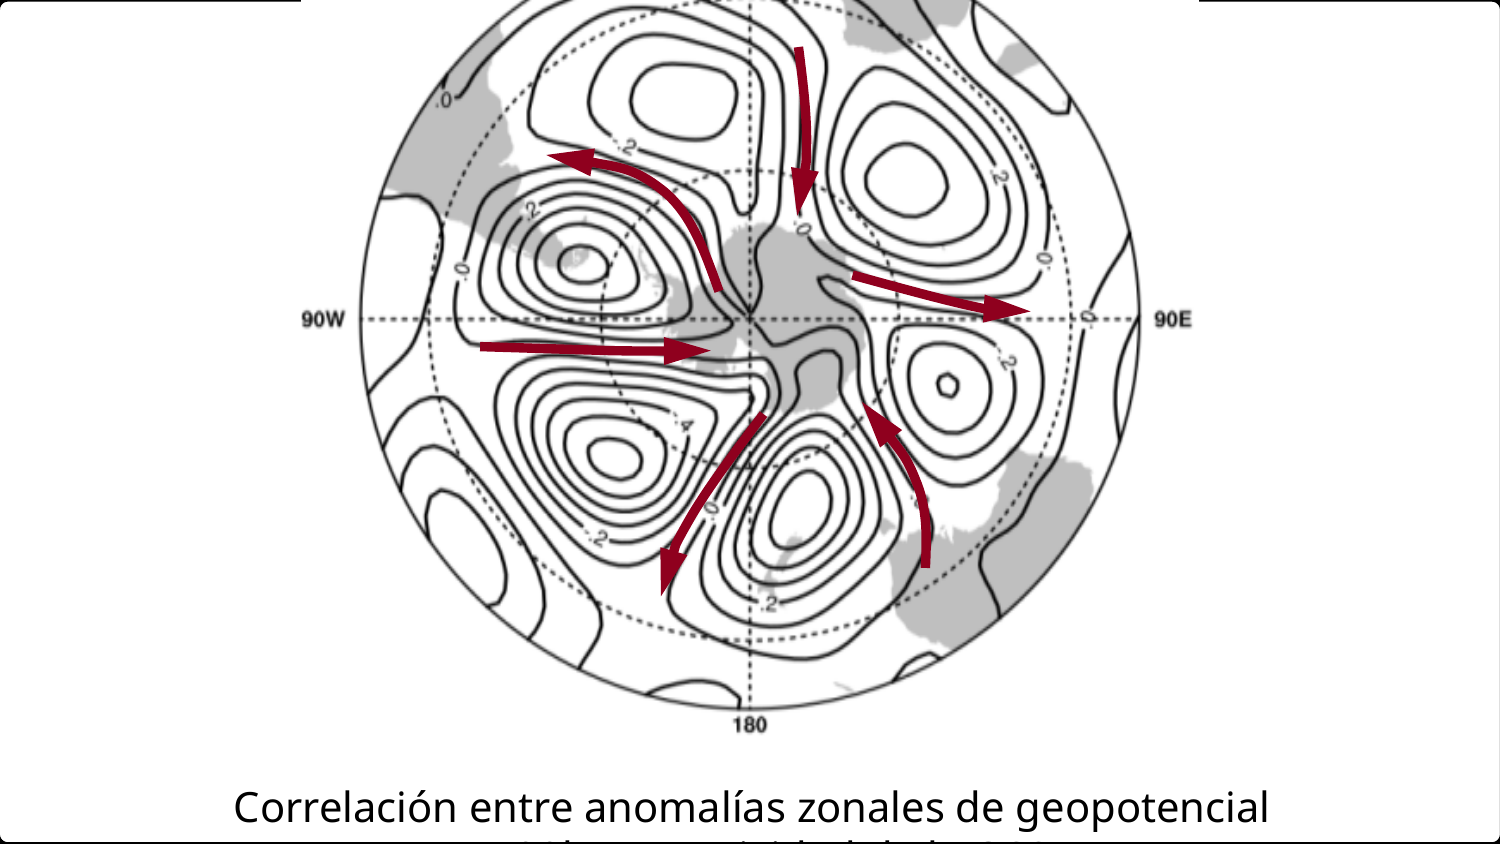

Correlación entre anomalías zonales de geopotencial en 500hPa y actividad de la QS3.
Raphael (2007)